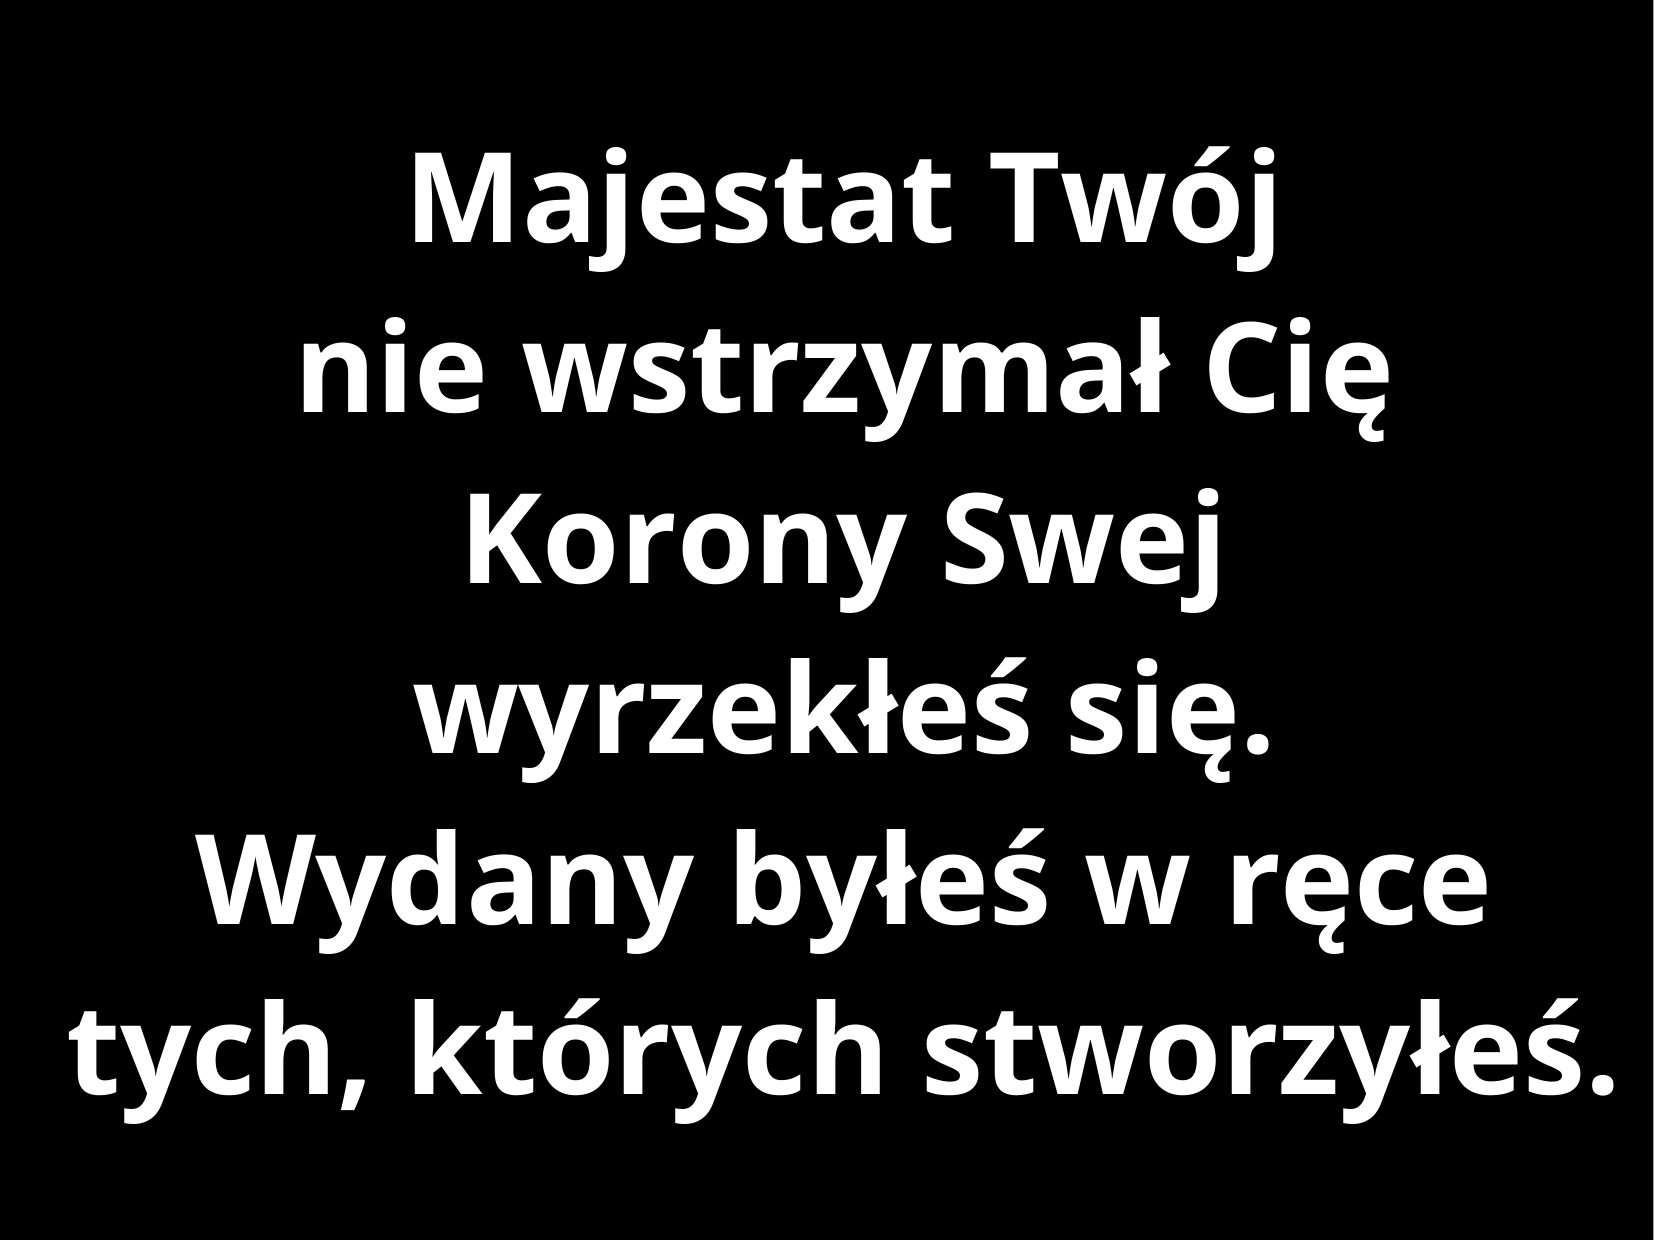

# Majestat Twój
nie wstrzymał Cię
Korony Swej
wyrzekłeś się.
Wydany byłeś w ręce
tych, których stworzyłeś.